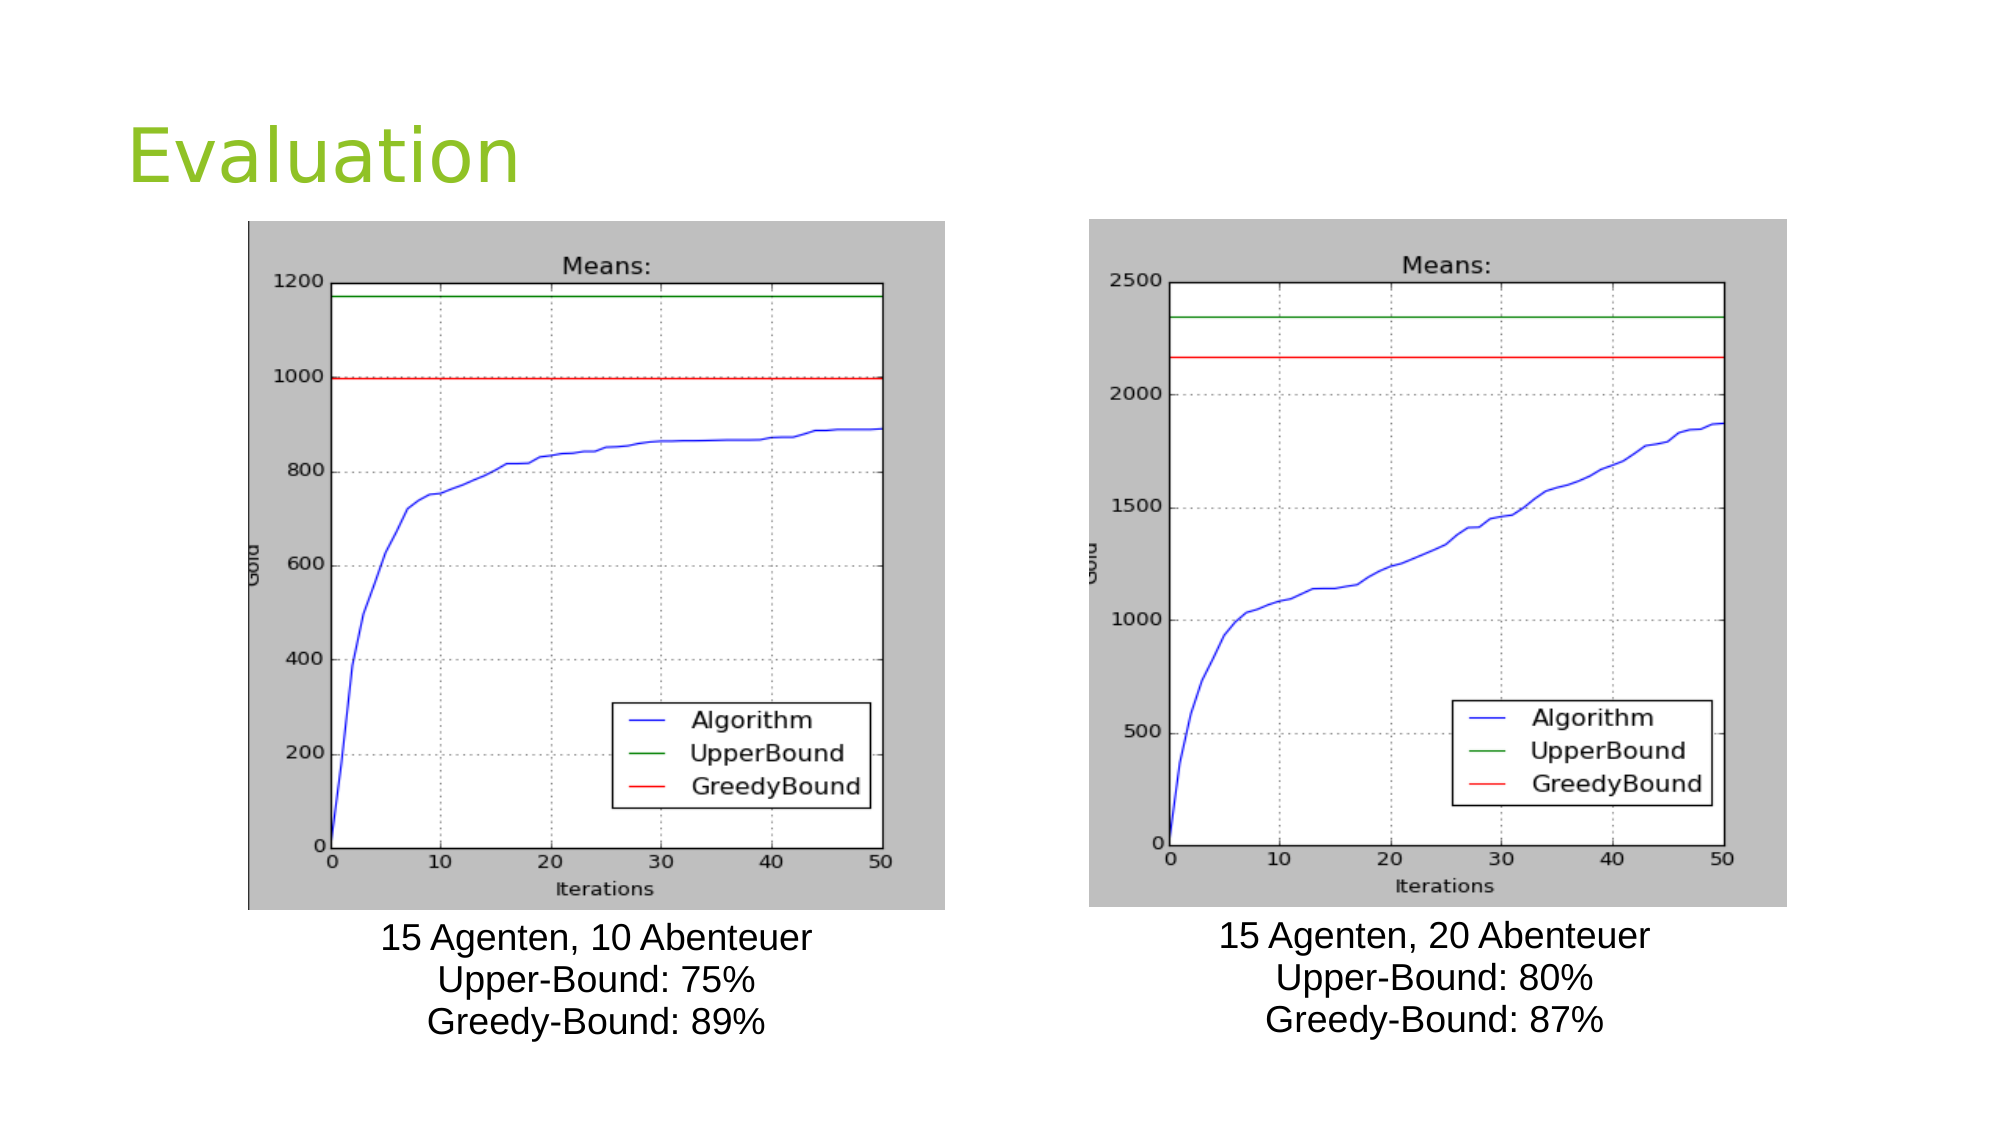

# Evaluation
15 Agenten, 20 Abenteuer
Upper-Bound: 80%
Greedy-Bound: 87%
15 Agenten, 10 Abenteuer
Upper-Bound: 75%
Greedy-Bound: 89%